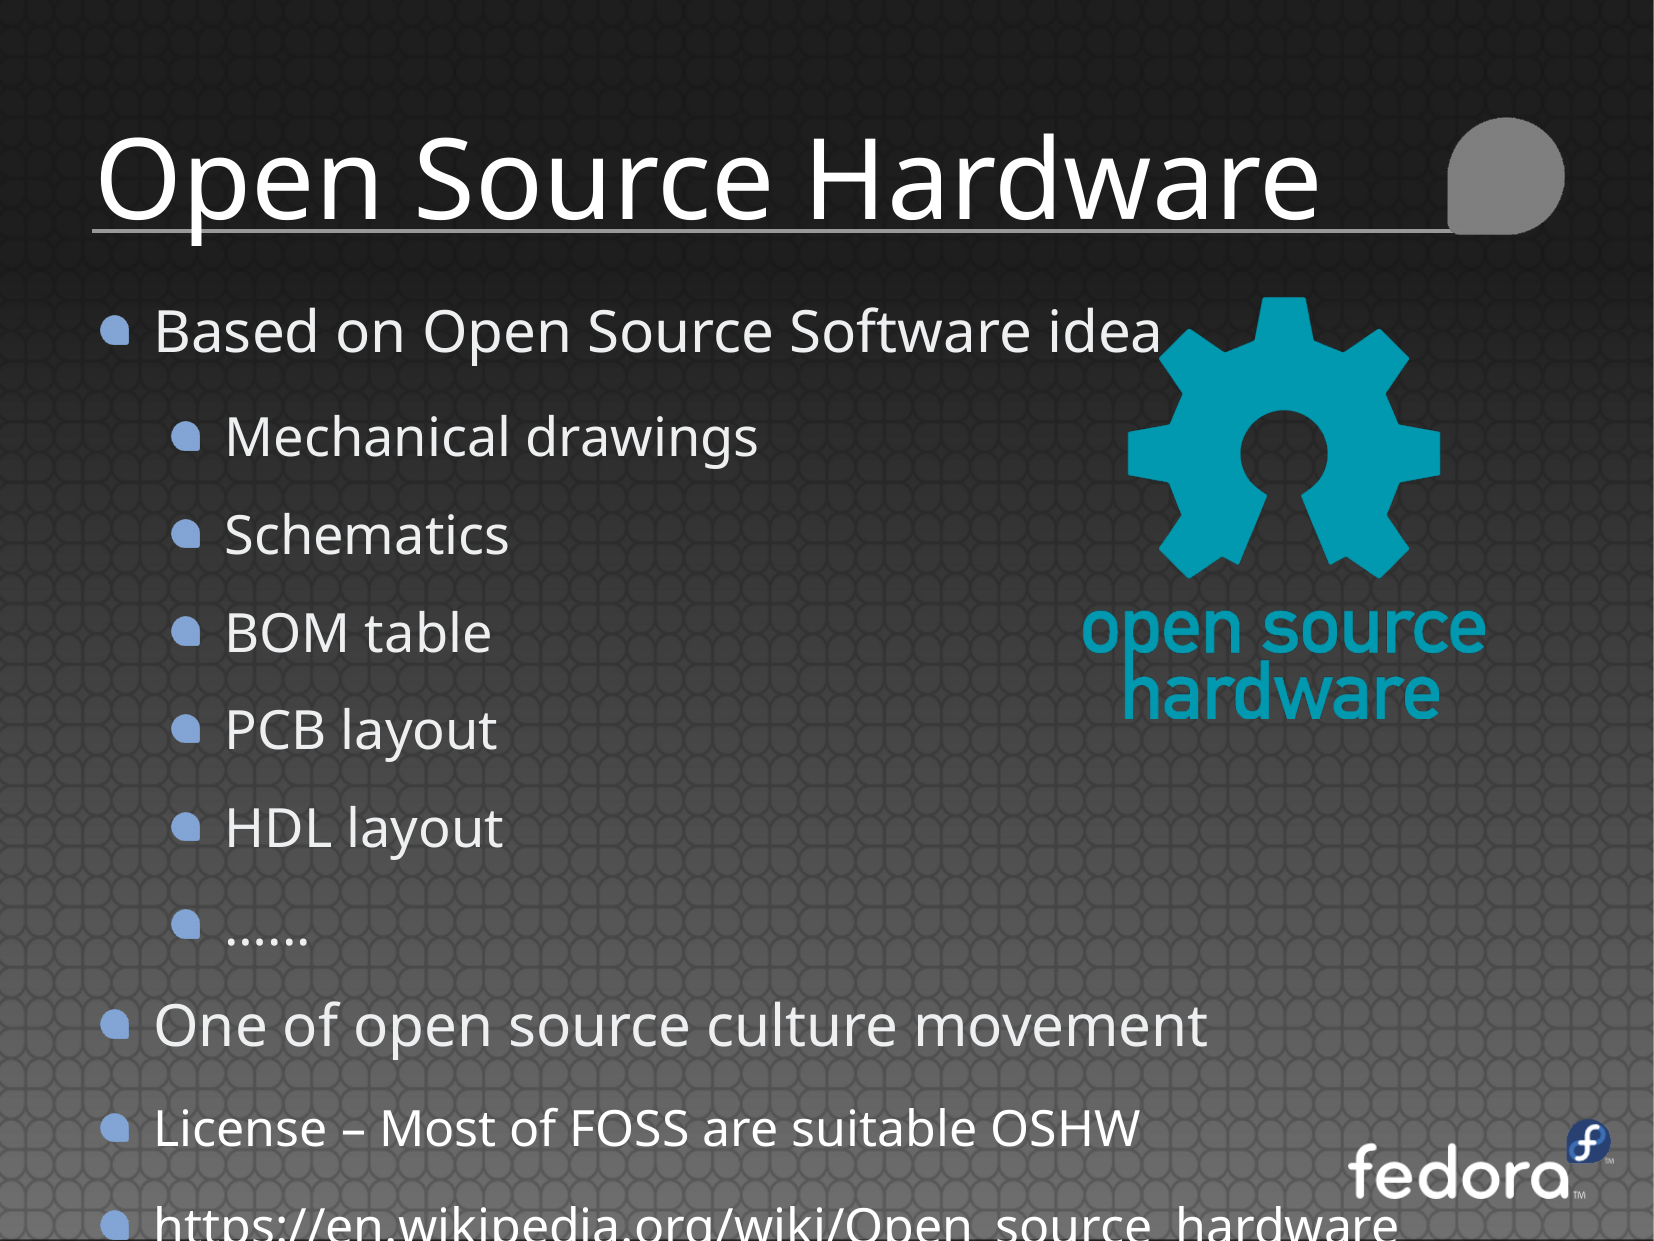

Open Source Hardware
# Based on Open Source Software idea
Mechanical drawings
Schematics
BOM table
PCB layout
HDL layout
…...
One of open source culture movement
License – Most of FOSS are suitable OSHW
https://en.wikipedia.org/wiki/Open_source_hardware